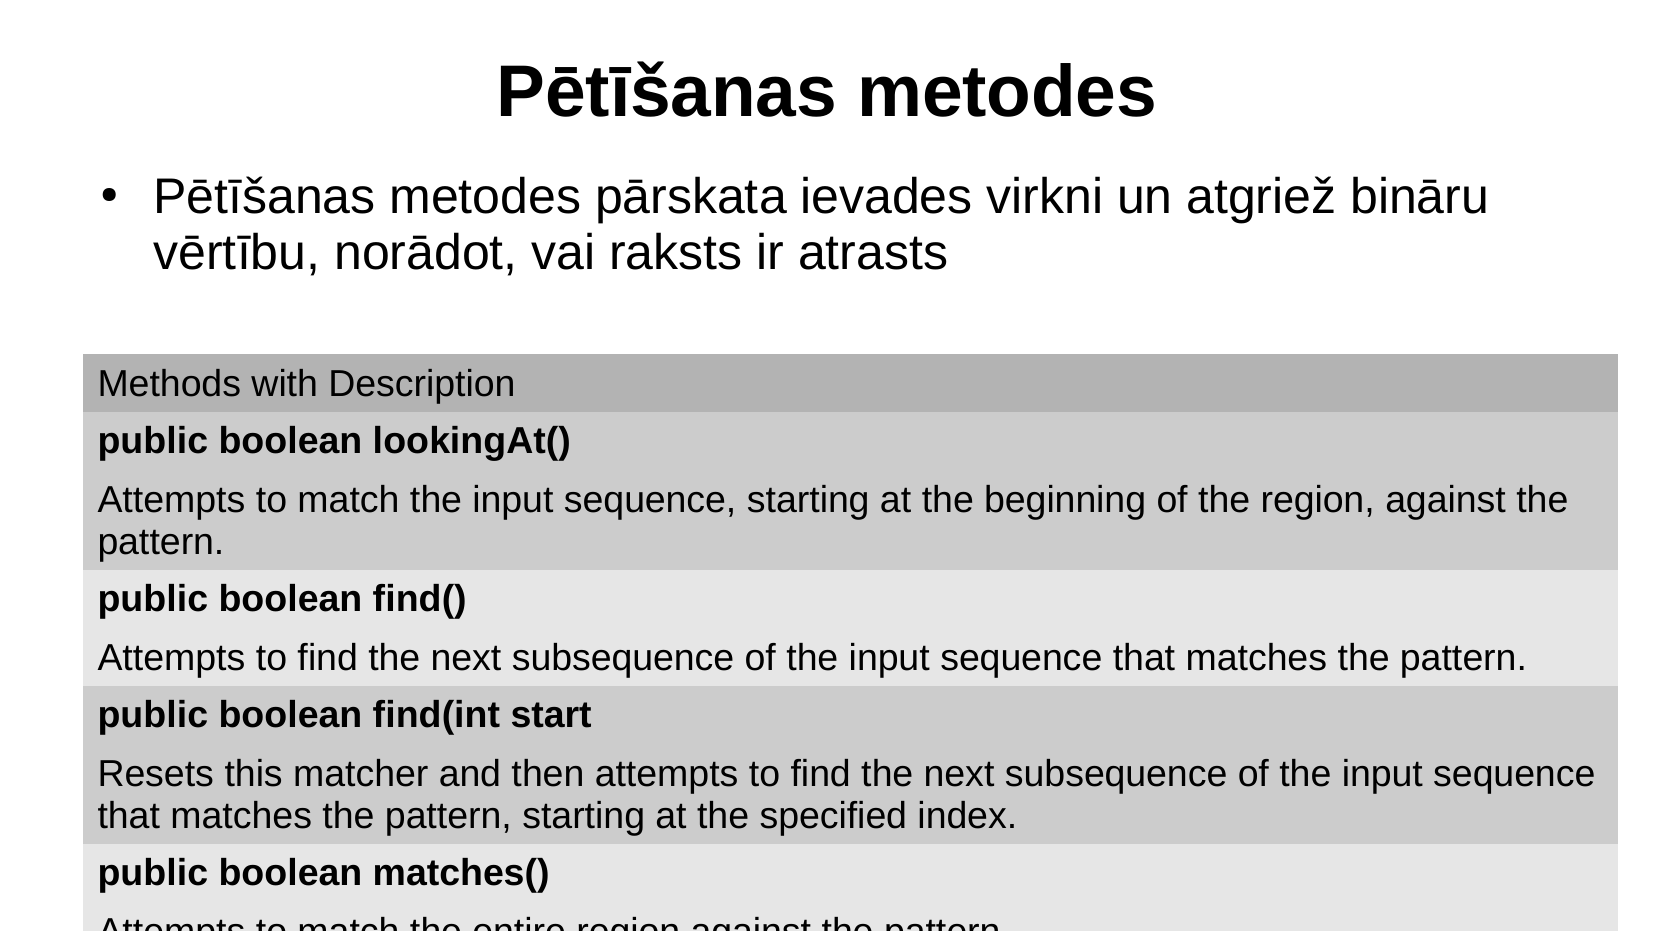

# Pētīšanas metodes
Pētīšanas metodes pārskata ievades virkni un atgriež bināru vērtību, norādot, vai raksts ir atrasts
| Methods with Description |
| --- |
| public boolean lookingAt() Attempts to match the input sequence, starting at the beginning of the region, against the pattern. |
| public boolean find() Attempts to find the next subsequence of the input sequence that matches the pattern. |
| public boolean find(int start Resets this matcher and then attempts to find the next subsequence of the input sequence that matches the pattern, starting at the specified index. |
| public boolean matches() Attempts to match the entire region against the pattern. |